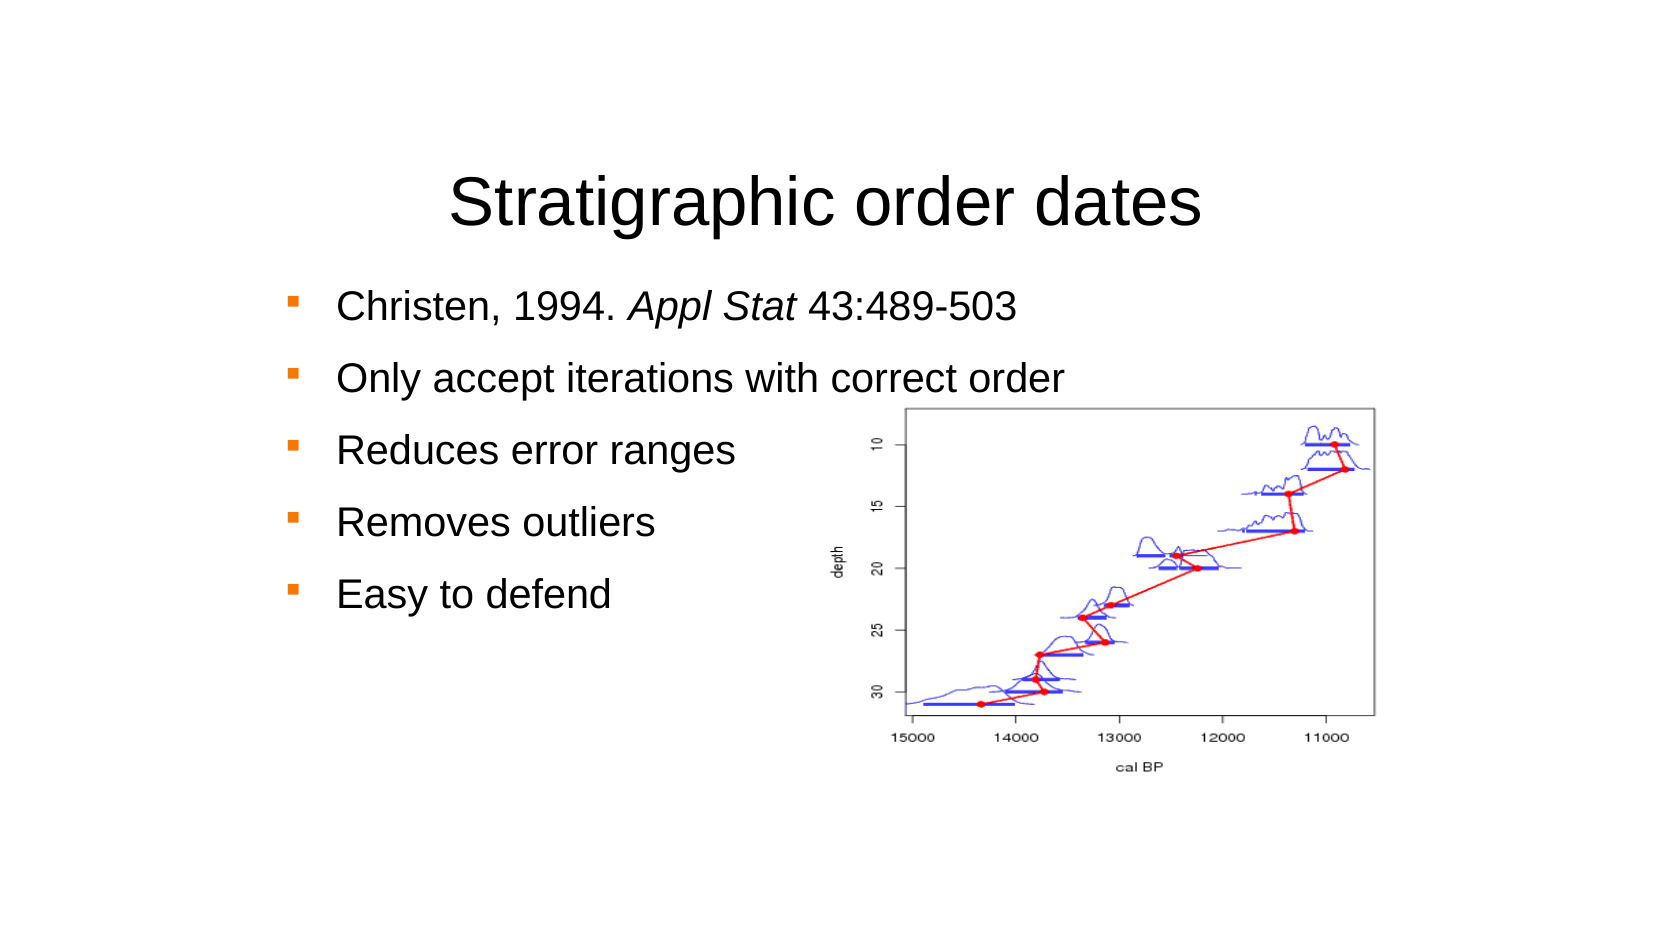

Stratigraphic order dates
Christen, 1994. Appl Stat 43:489-503
Only accept iterations with correct order
Reduces error ranges
Removes outliers
Easy to defend